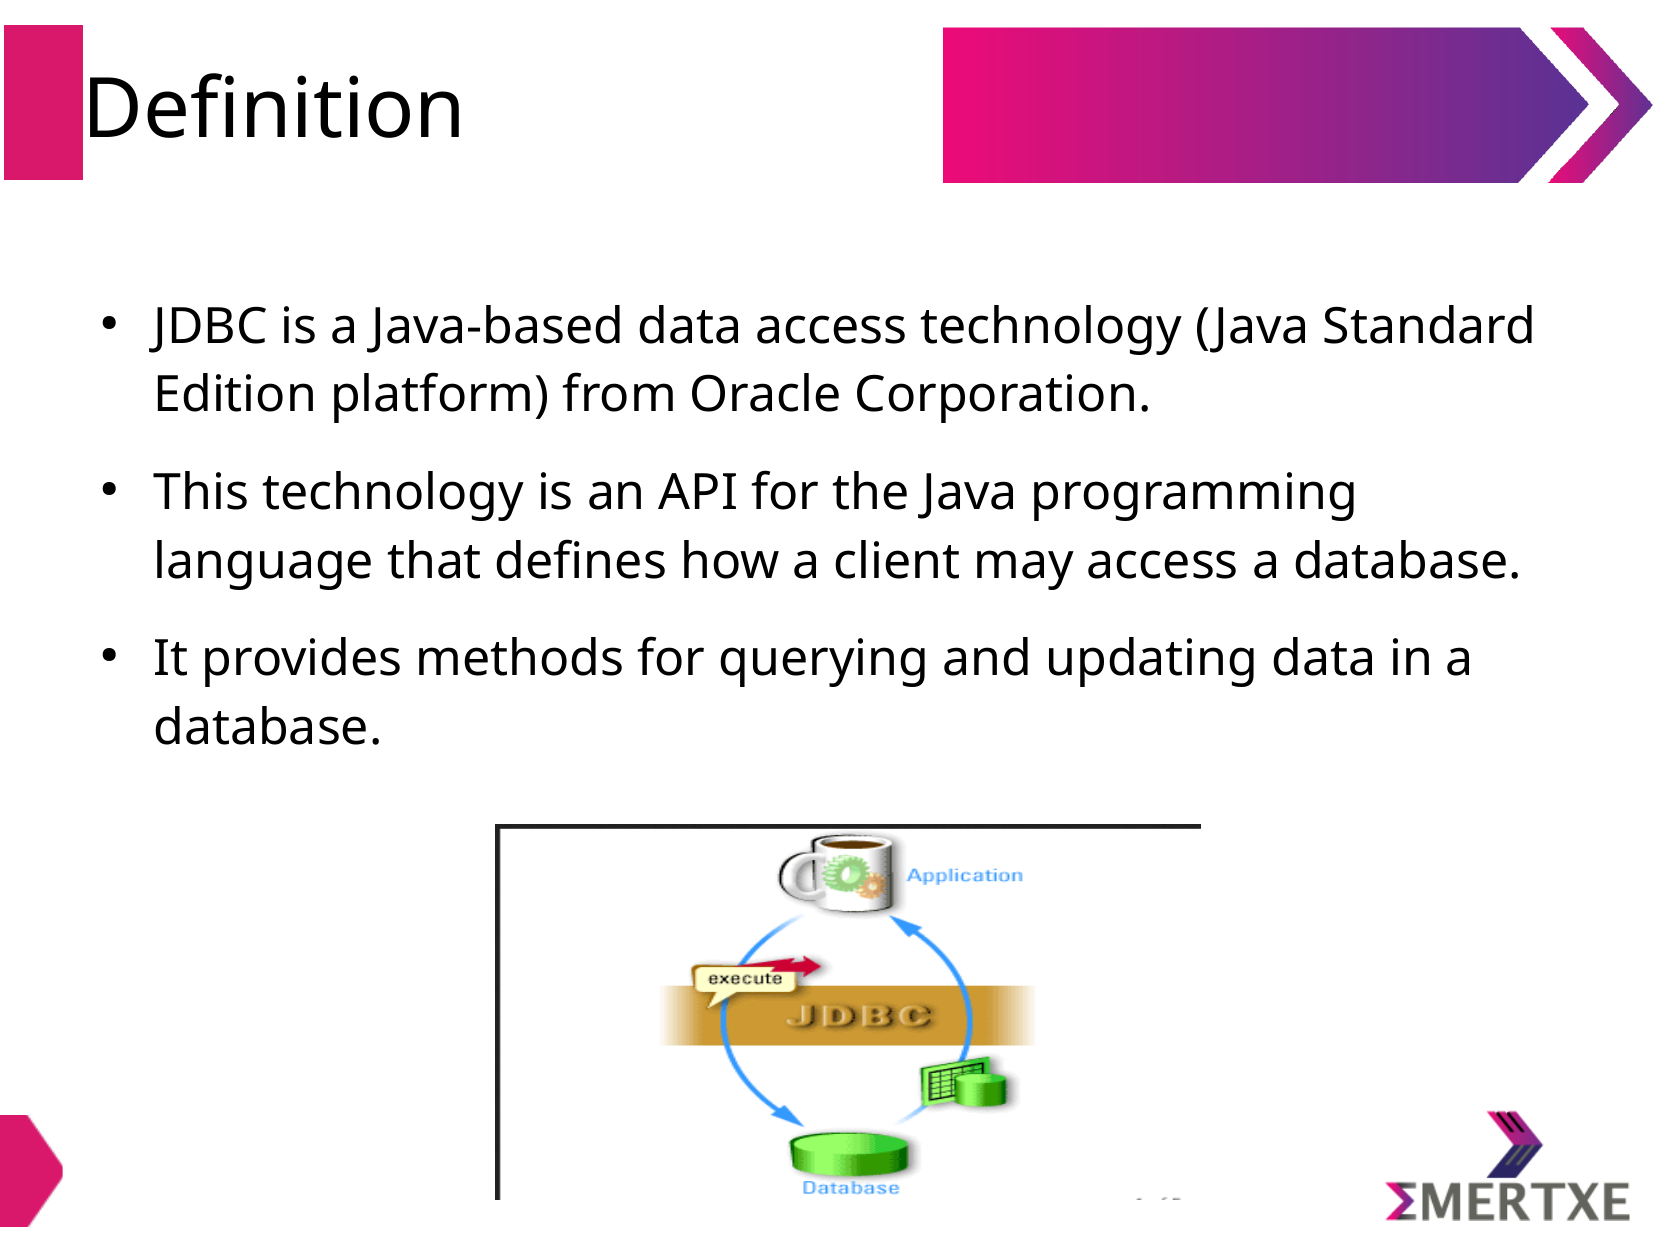

# Definition
JDBC is a Java-based data access technology (Java Standard Edition platform) from Oracle Corporation.
This technology is an API for the Java programming language that defines how a client may access a database.
It provides methods for querying and updating data in a database.